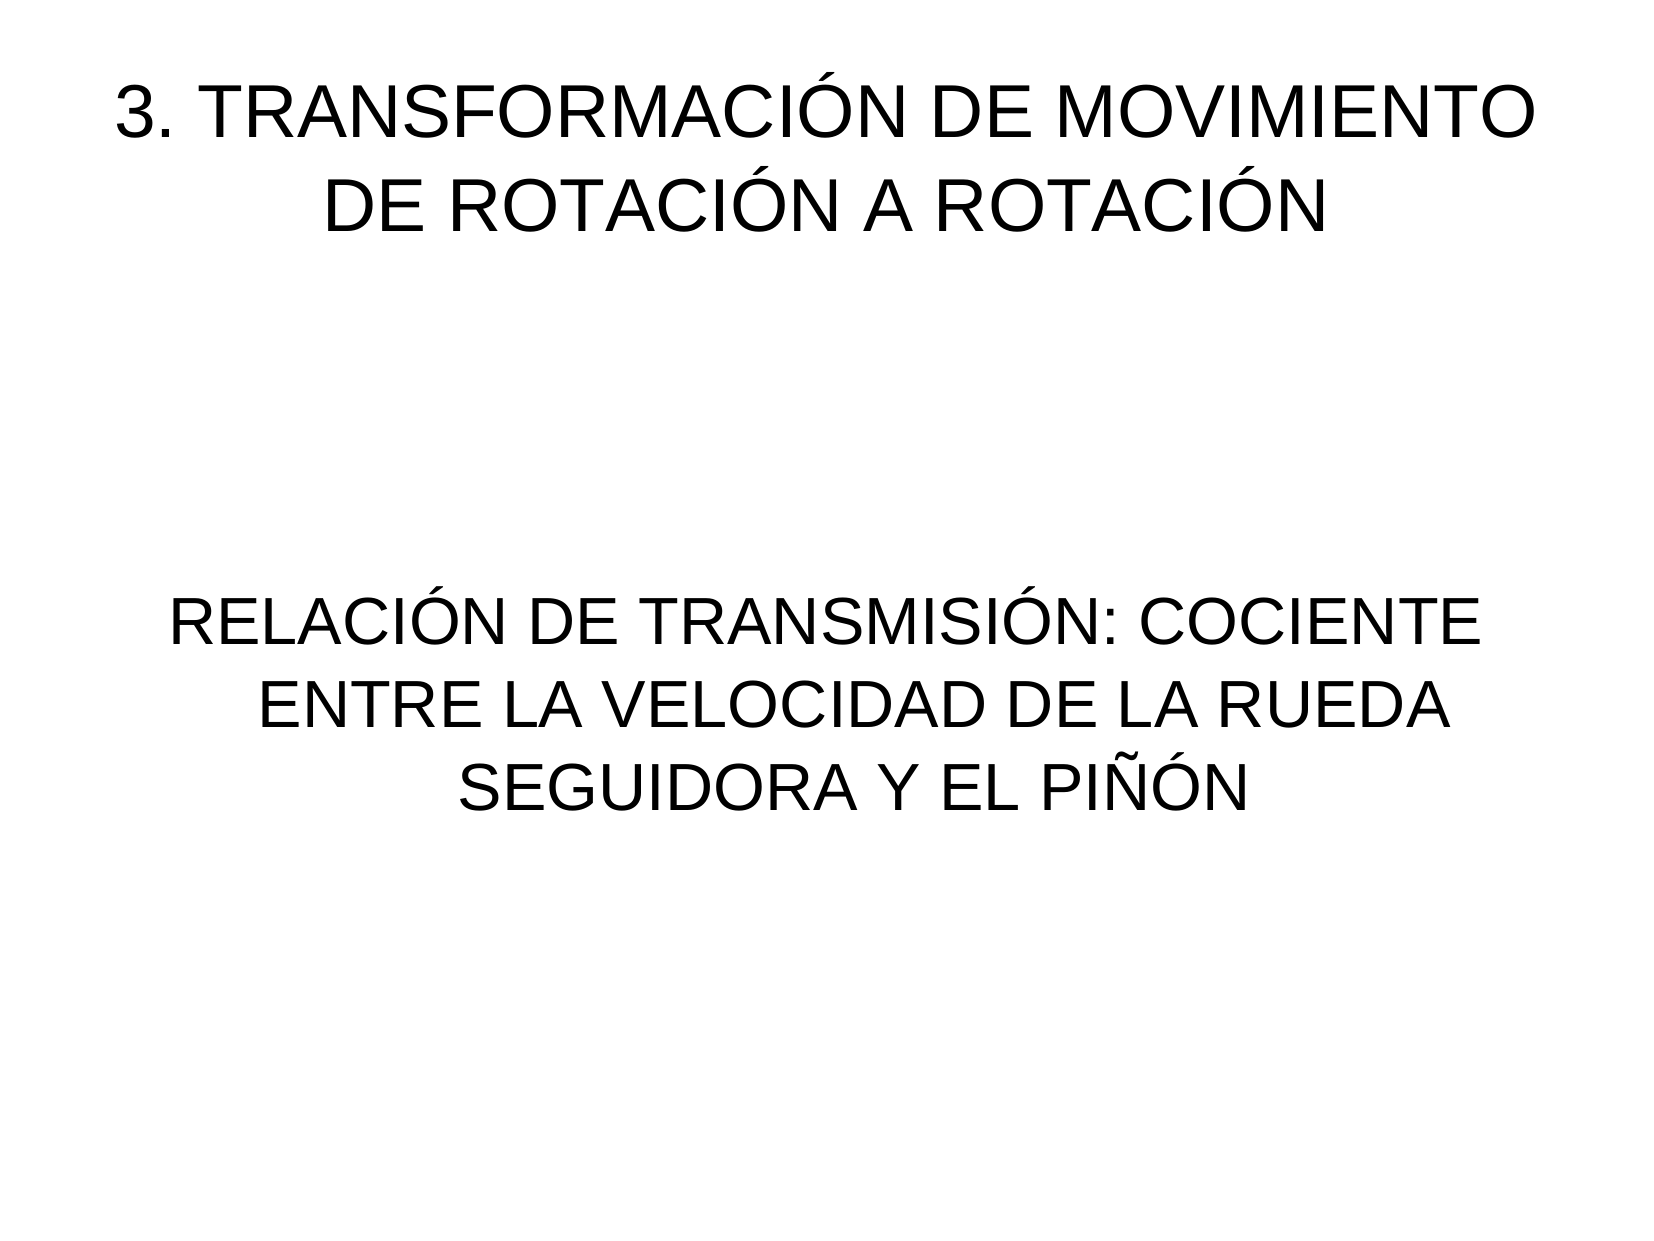

# 3. TRANSFORMACIÓN DE MOVIMIENTO DE ROTACIÓN A ROTACIÓN
RELACIÓN DE TRANSMISIÓN: COCIENTE ENTRE LA VELOCIDAD DE LA RUEDA SEGUIDORA Y EL PIÑÓN